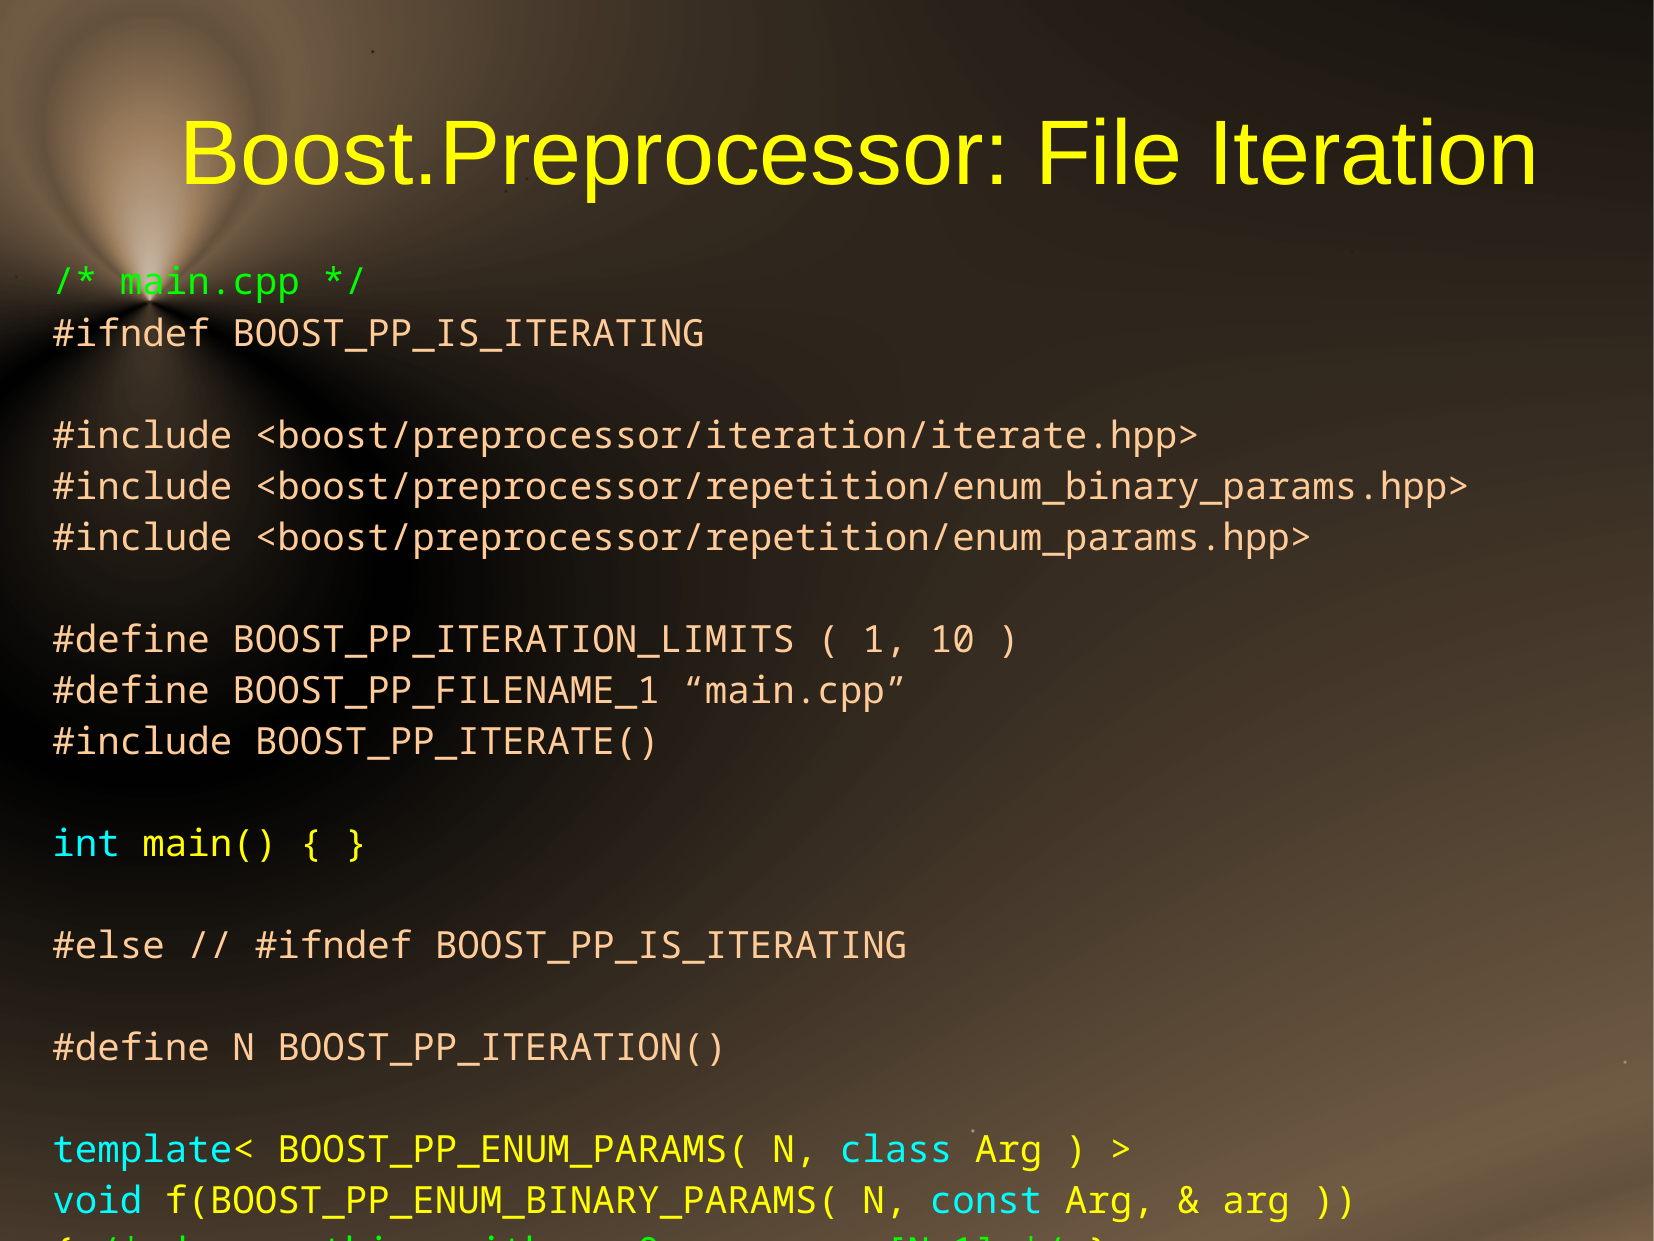

# Boost.Preprocessor: File Iteration
/* main.cpp */
#ifndef BOOST_PP_IS_ITERATING
#include <boost/preprocessor/iteration/iterate.hpp>
#include <boost/preprocessor/repetition/enum_binary_params.hpp>
#include <boost/preprocessor/repetition/enum_params.hpp>
#define BOOST_PP_ITERATION_LIMITS ( 1, 10 )
#define BOOST_PP_FILENAME_1 “main.cpp”
#include BOOST_PP_ITERATE()
int main() { }
#else // #ifndef BOOST_PP_IS_ITERATING
#define N BOOST_PP_ITERATION()
template< BOOST_PP_ENUM_PARAMS( N, class Arg ) >
void f(BOOST_PP_ENUM_BINARY_PARAMS( N, const Arg, & arg ))
{ /* do something with arg0, ..., arg[N-1] */ }
#undef N
#endif // #ifndef BOOST_PP_IS_ITERATING